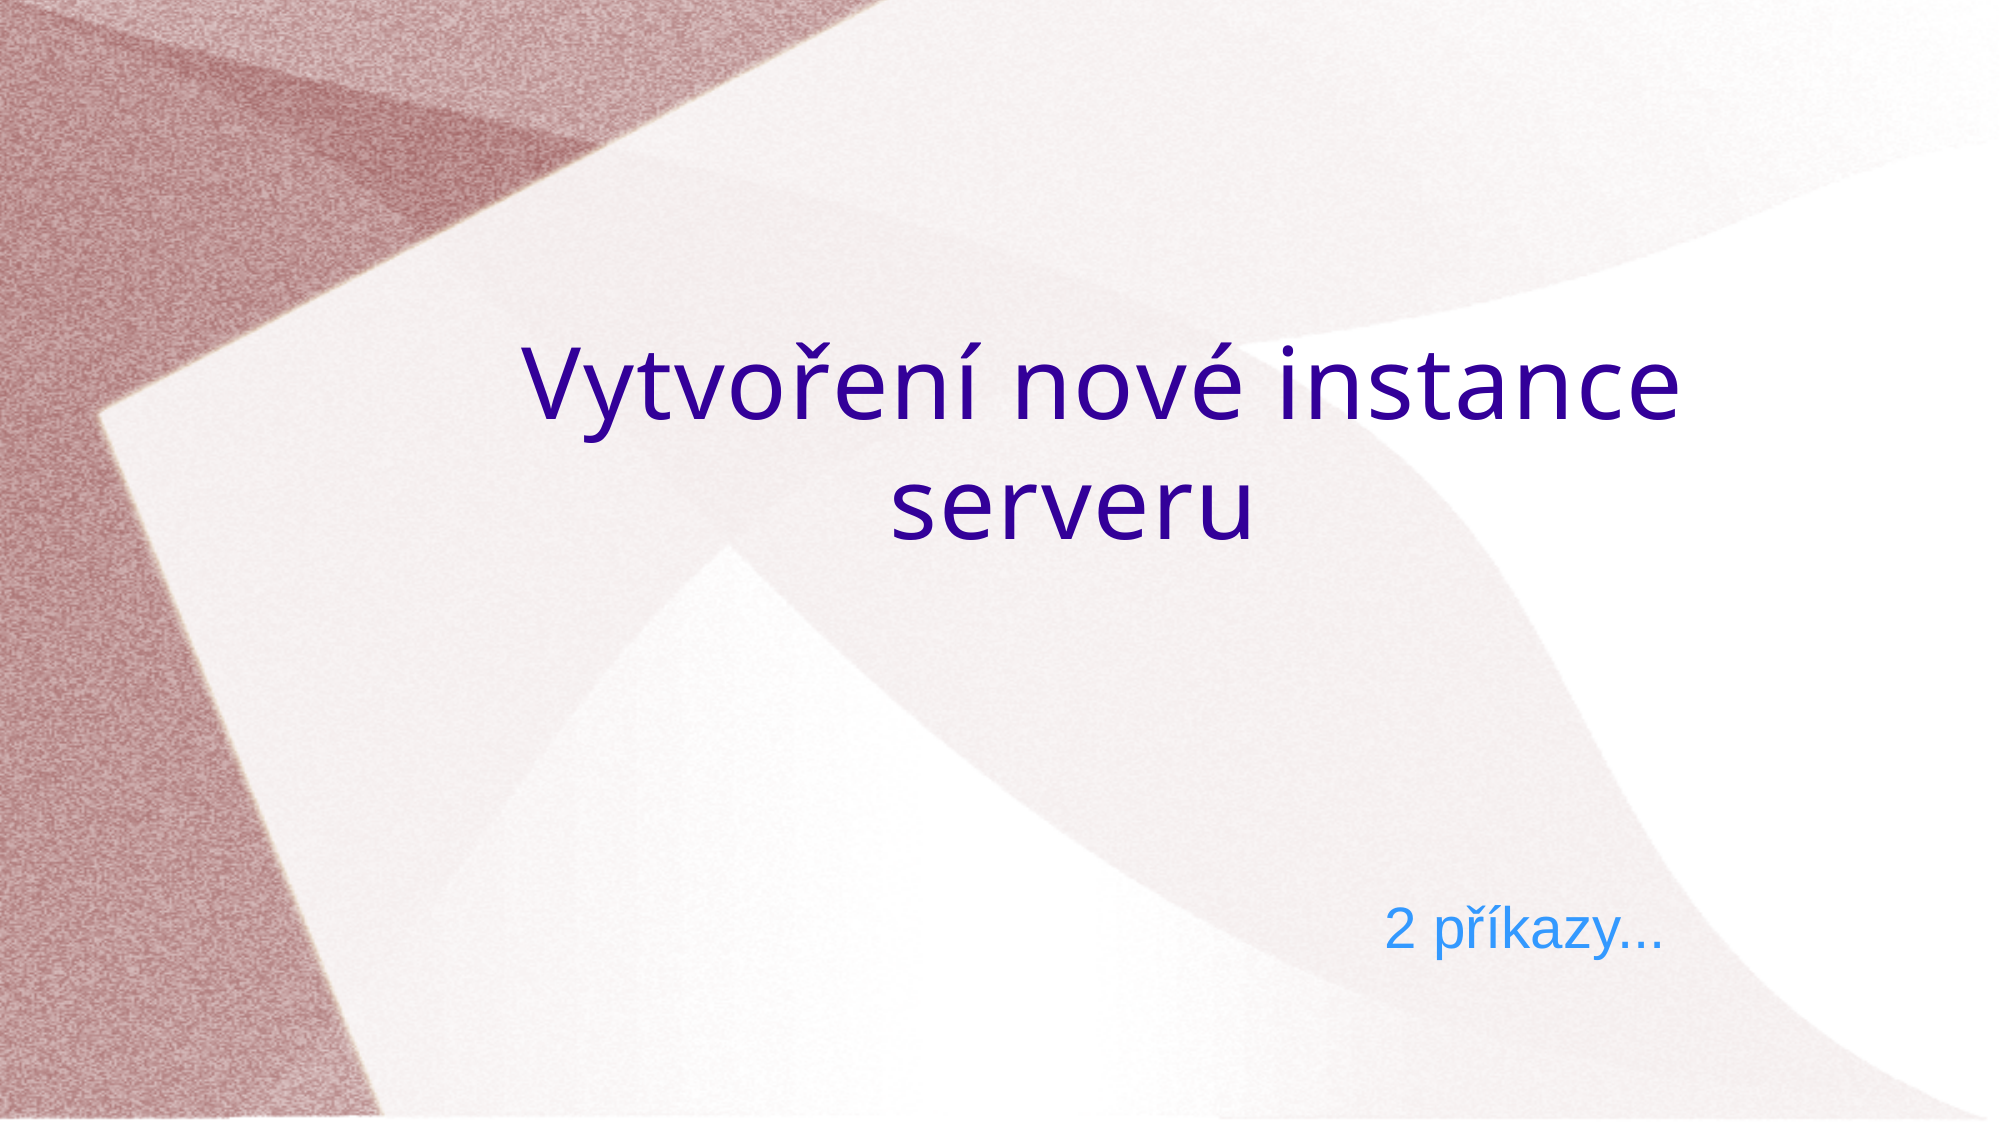

# Vytvoření nové instance serveru
2 příkazy...